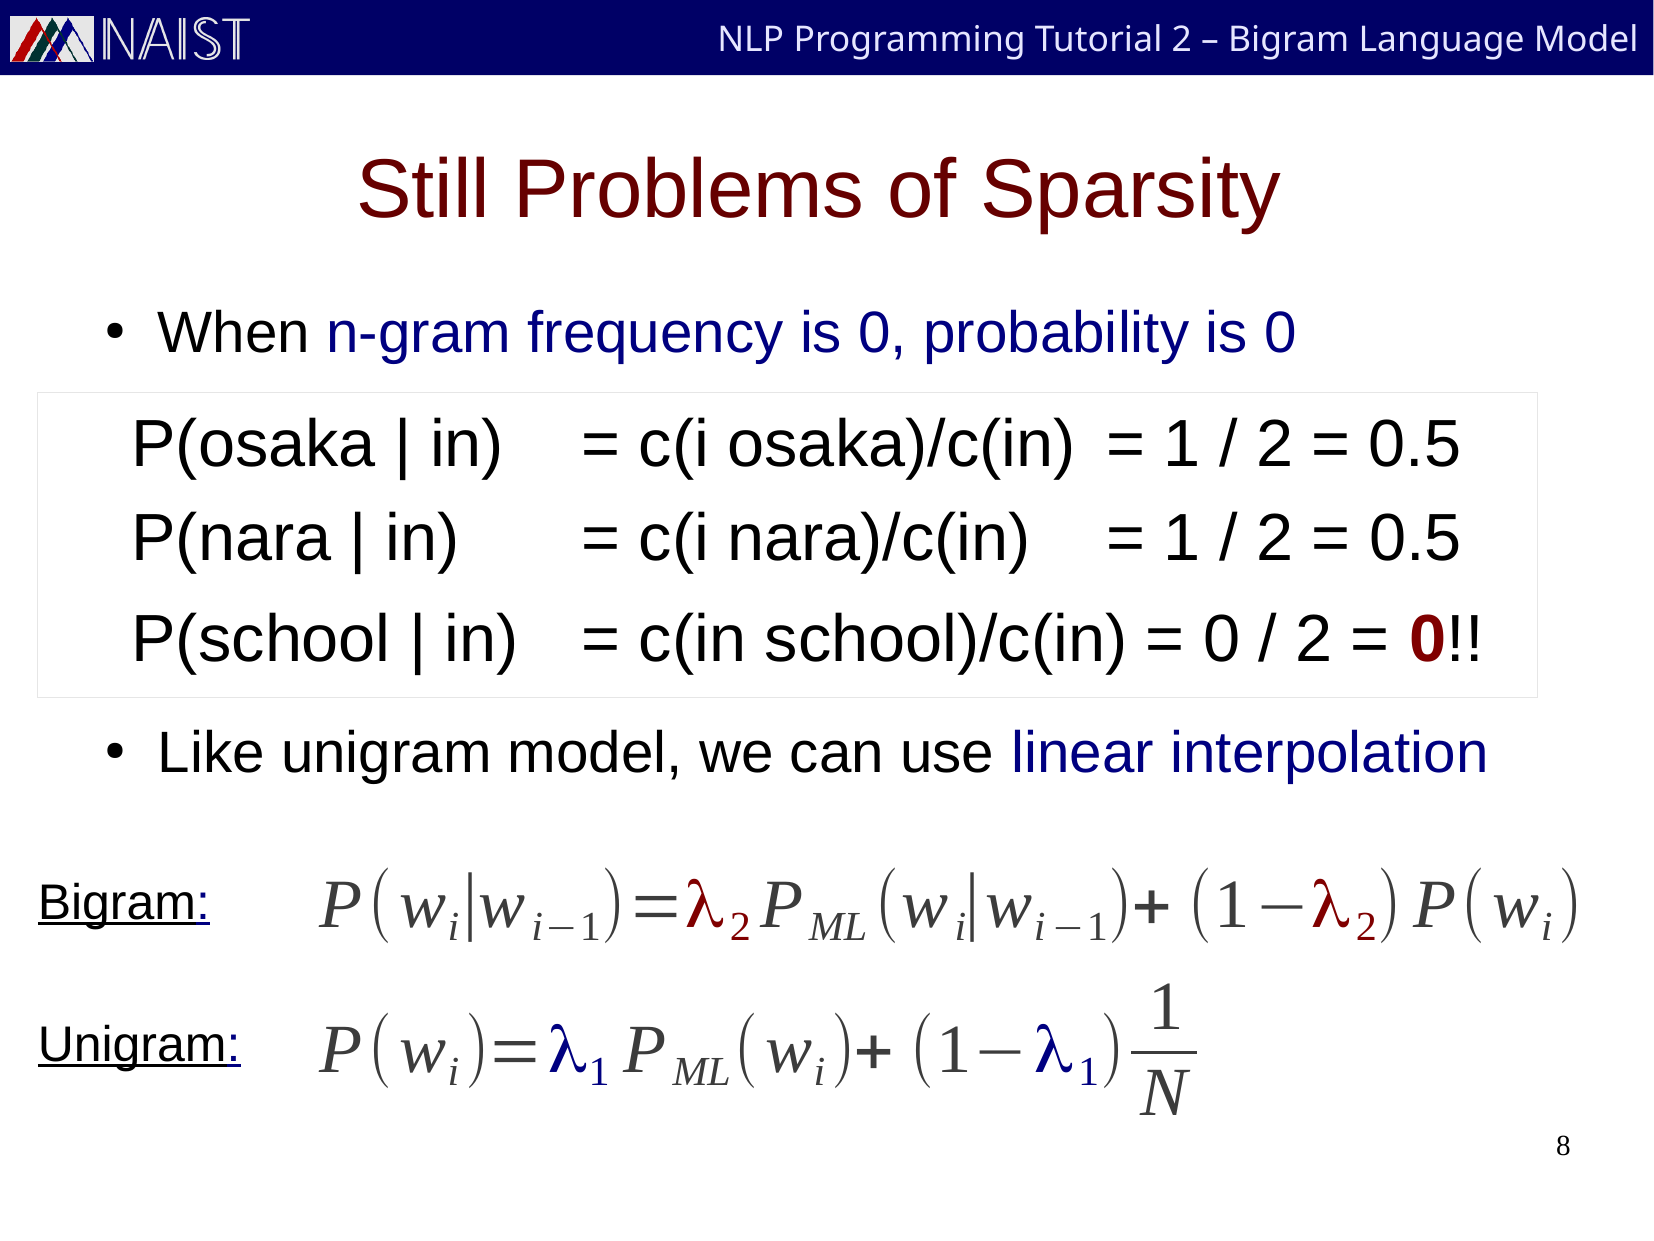

# Still Problems of Sparsity
When n-gram frequency is 0, probability is 0
Like unigram model, we can use linear interpolation
P(osaka | in) 	= c(i osaka)/c(in) 	= 1 / 2 = 0.5
P(nara | in) 		= c(i nara)/c(in) 	= 1 / 2 = 0.5
P(school | in) 	= c(in school)/c(in) = 0 / 2 = 0!!
Bigram:
Unigram:
8